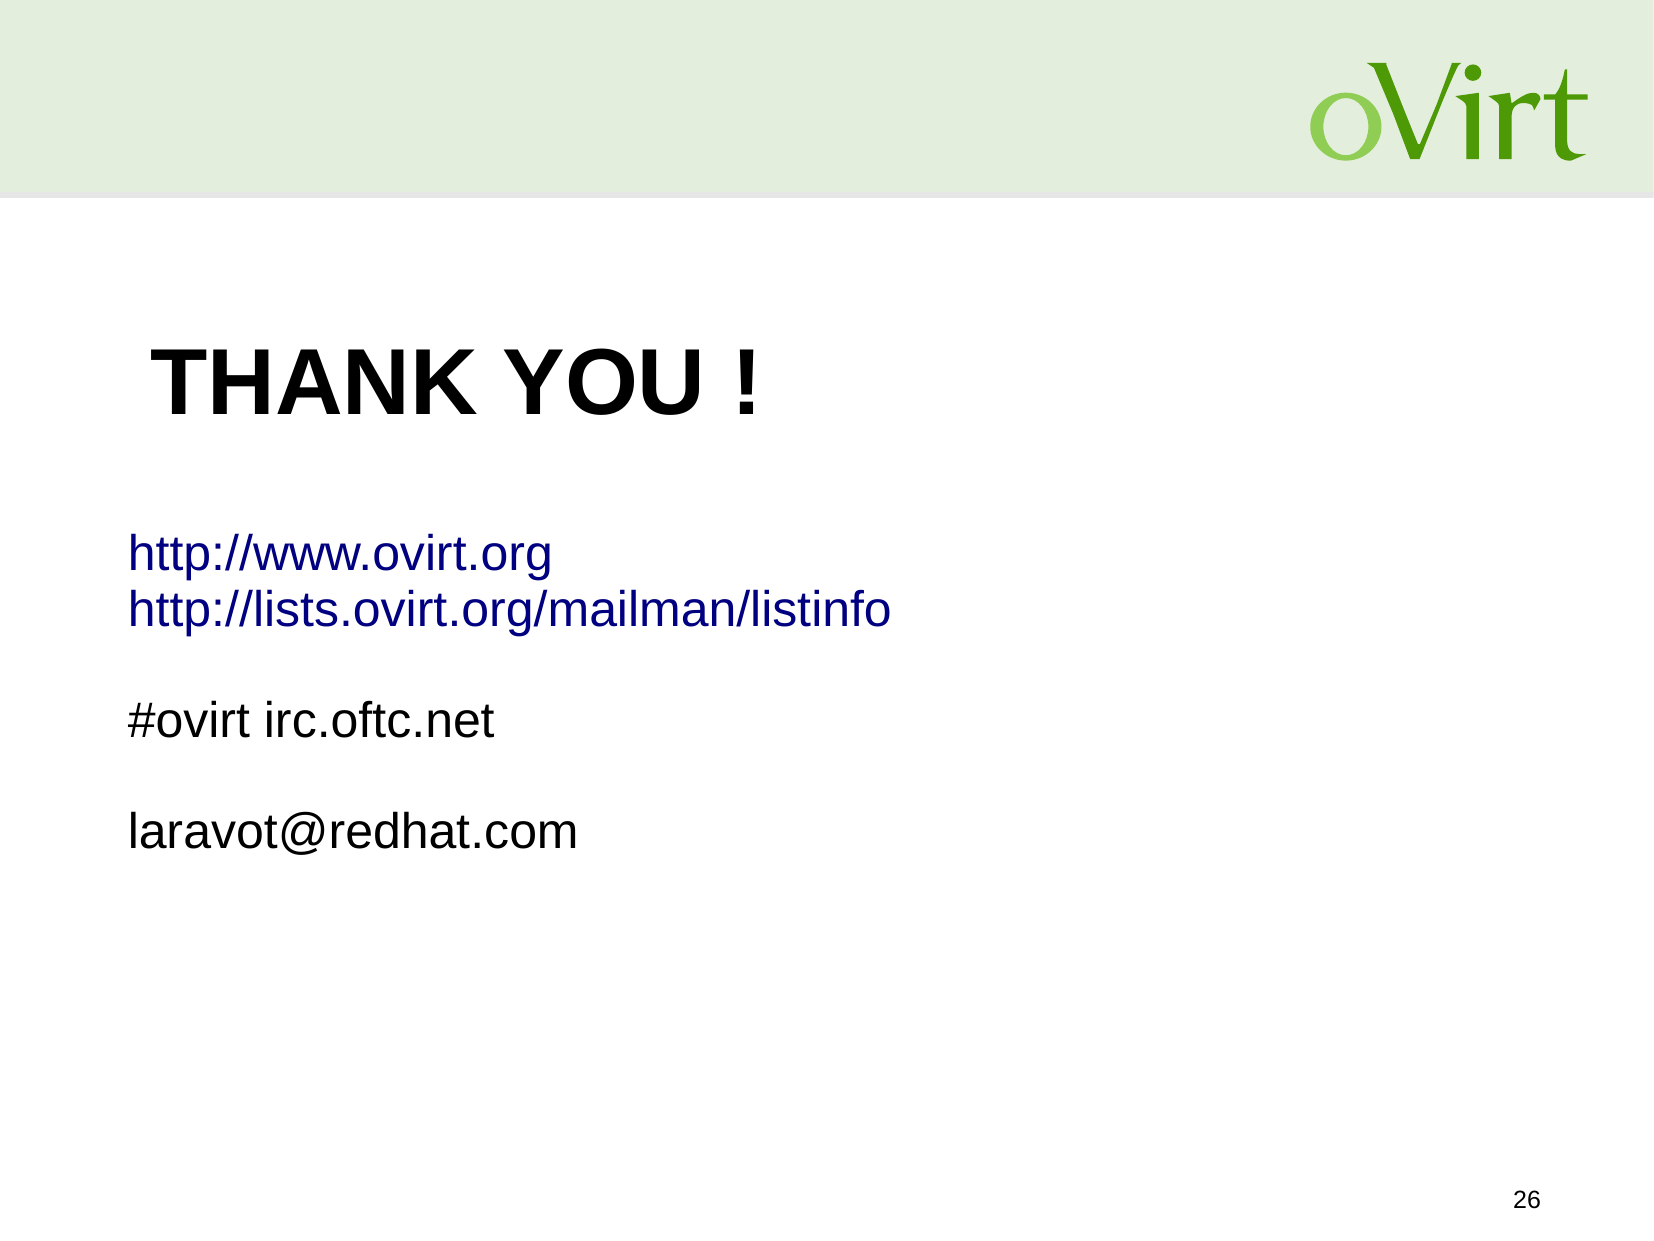

THANK YOU !
http://www.ovirt.org
http://lists.ovirt.org/mailman/listinfo
#ovirt irc.oftc.net
laravot@redhat.com